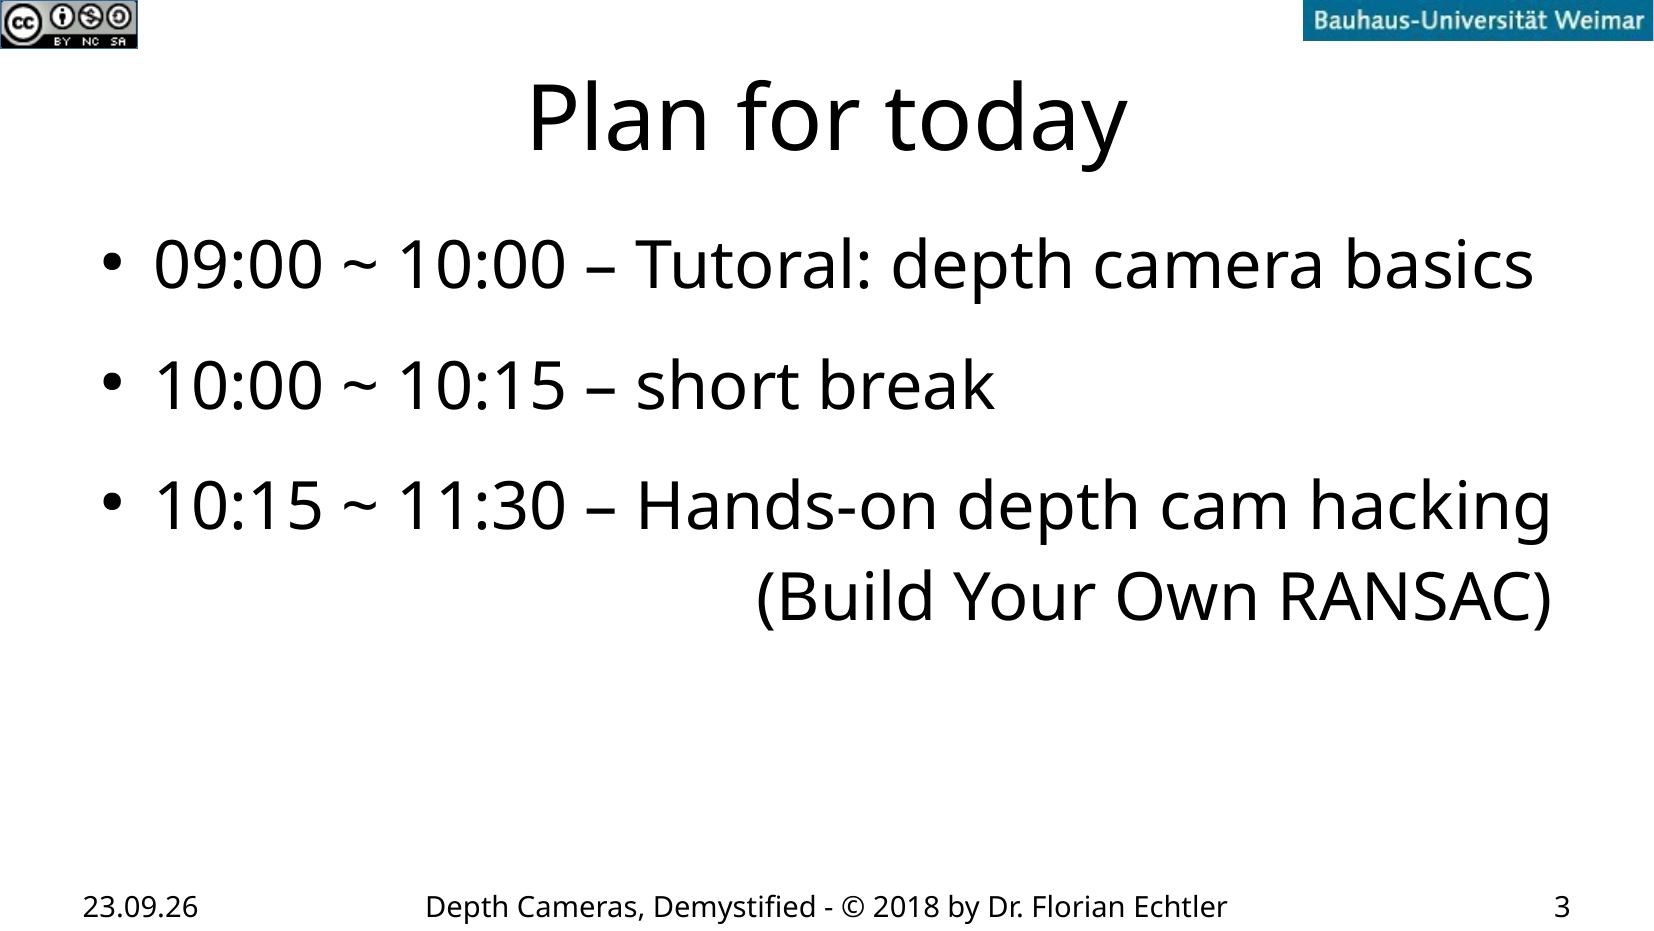

# Plan for today
09:00 ~ 10:00 – Tutoral: depth camera basics
10:00 ~ 10:15 – short break
10:15 ~ 11:30 – Hands-on depth cam hacking (Build Your Own RANSAC)
Depth Cameras, Demystified - © 2018 by Dr. Florian Echtler
3